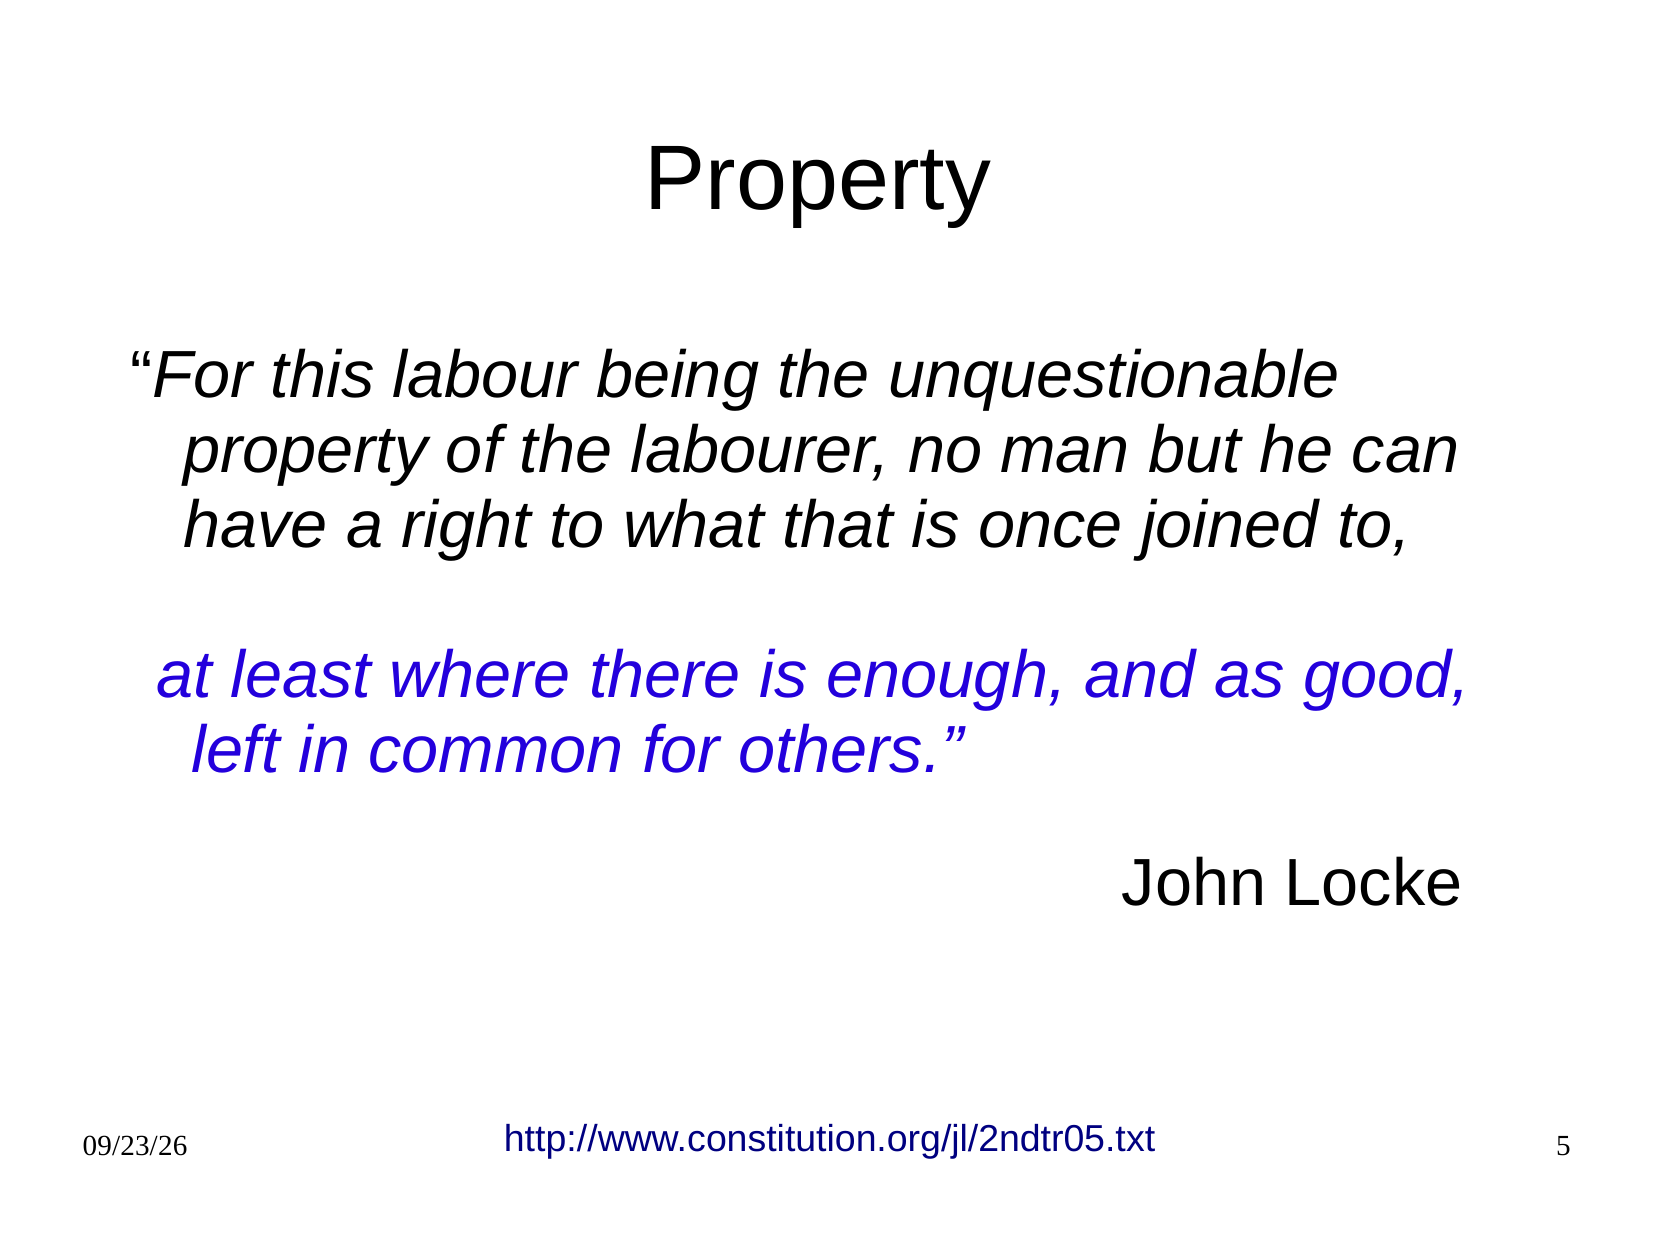

Property
# “For this labour being the unquestionable property of the labourer, no man but he can have a right to what that is once joined to,
 John Locke
 at least where there is enough, and as good, left in common for others.”
http://www.constitution.org/jl/2ndtr05.txt
5